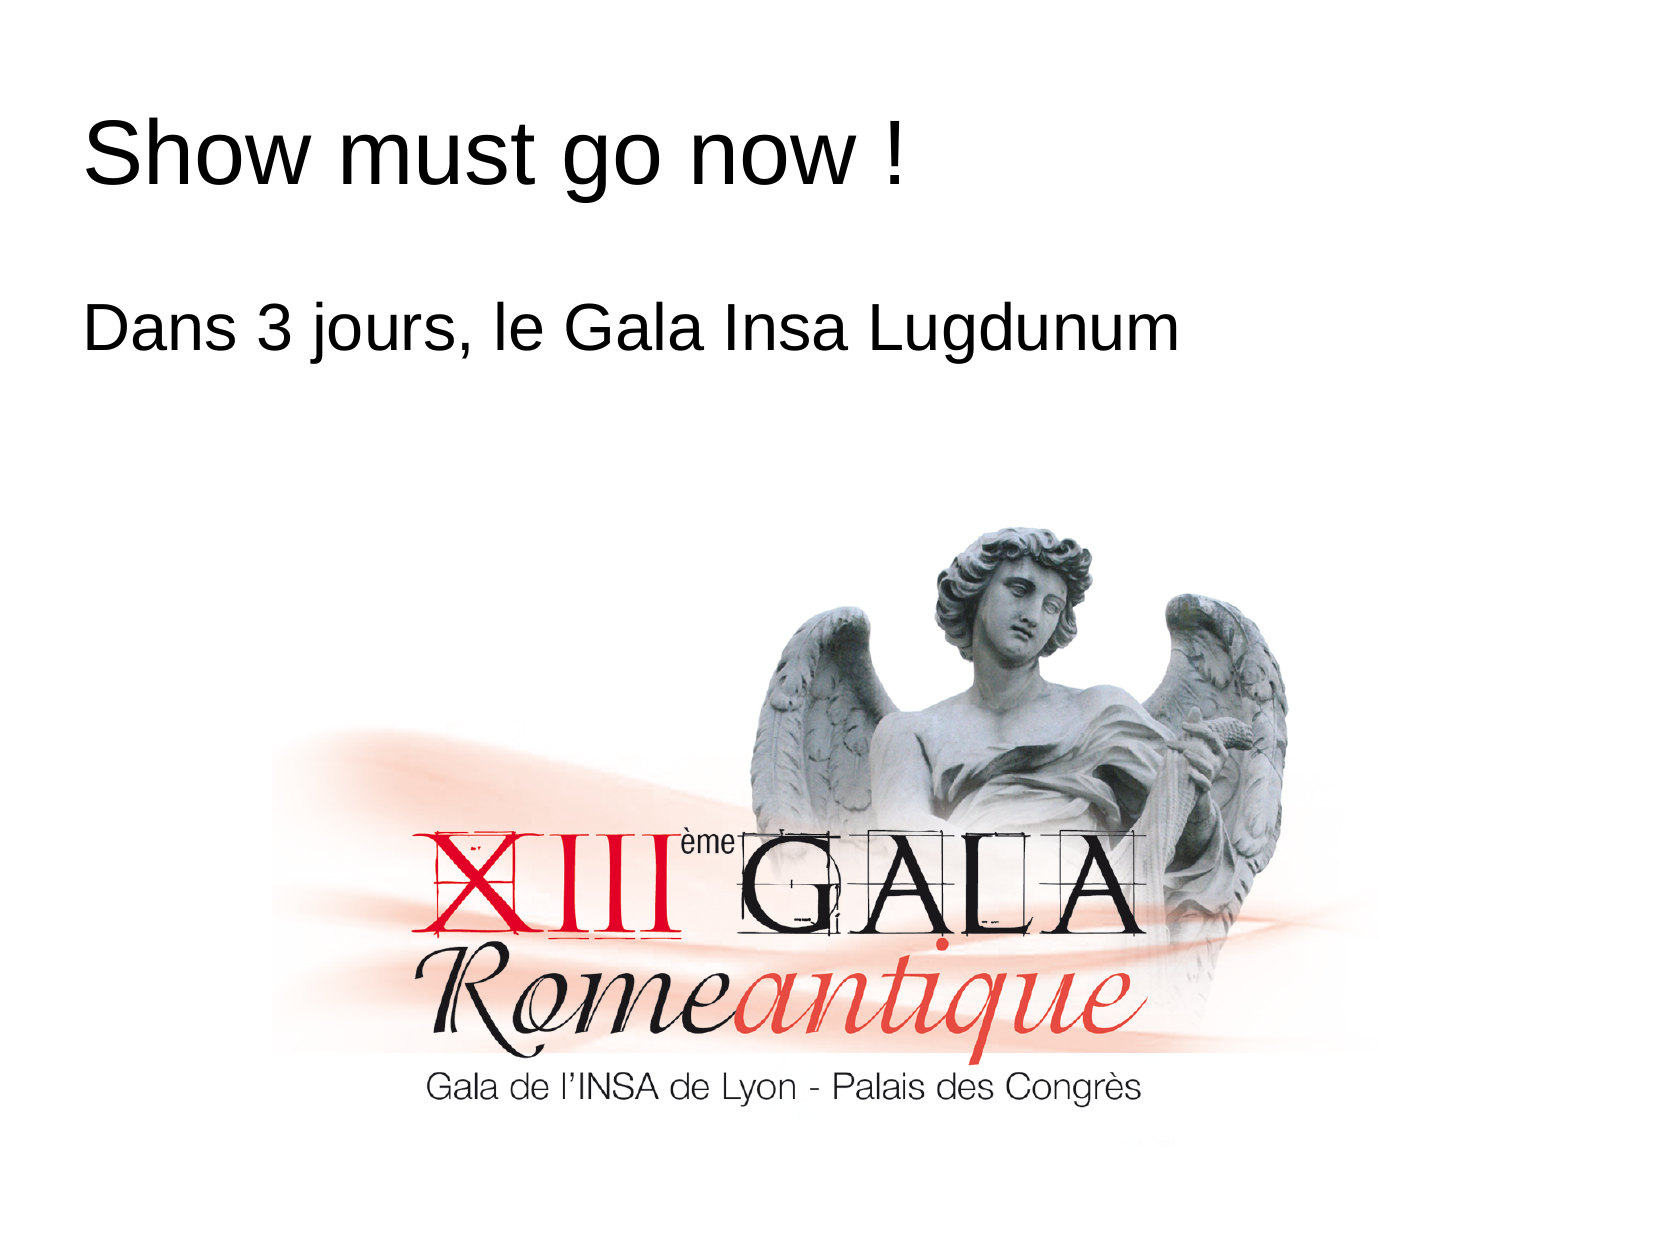

# Show must go now !
Dans 3 jours, le Gala Insa Lugdunum